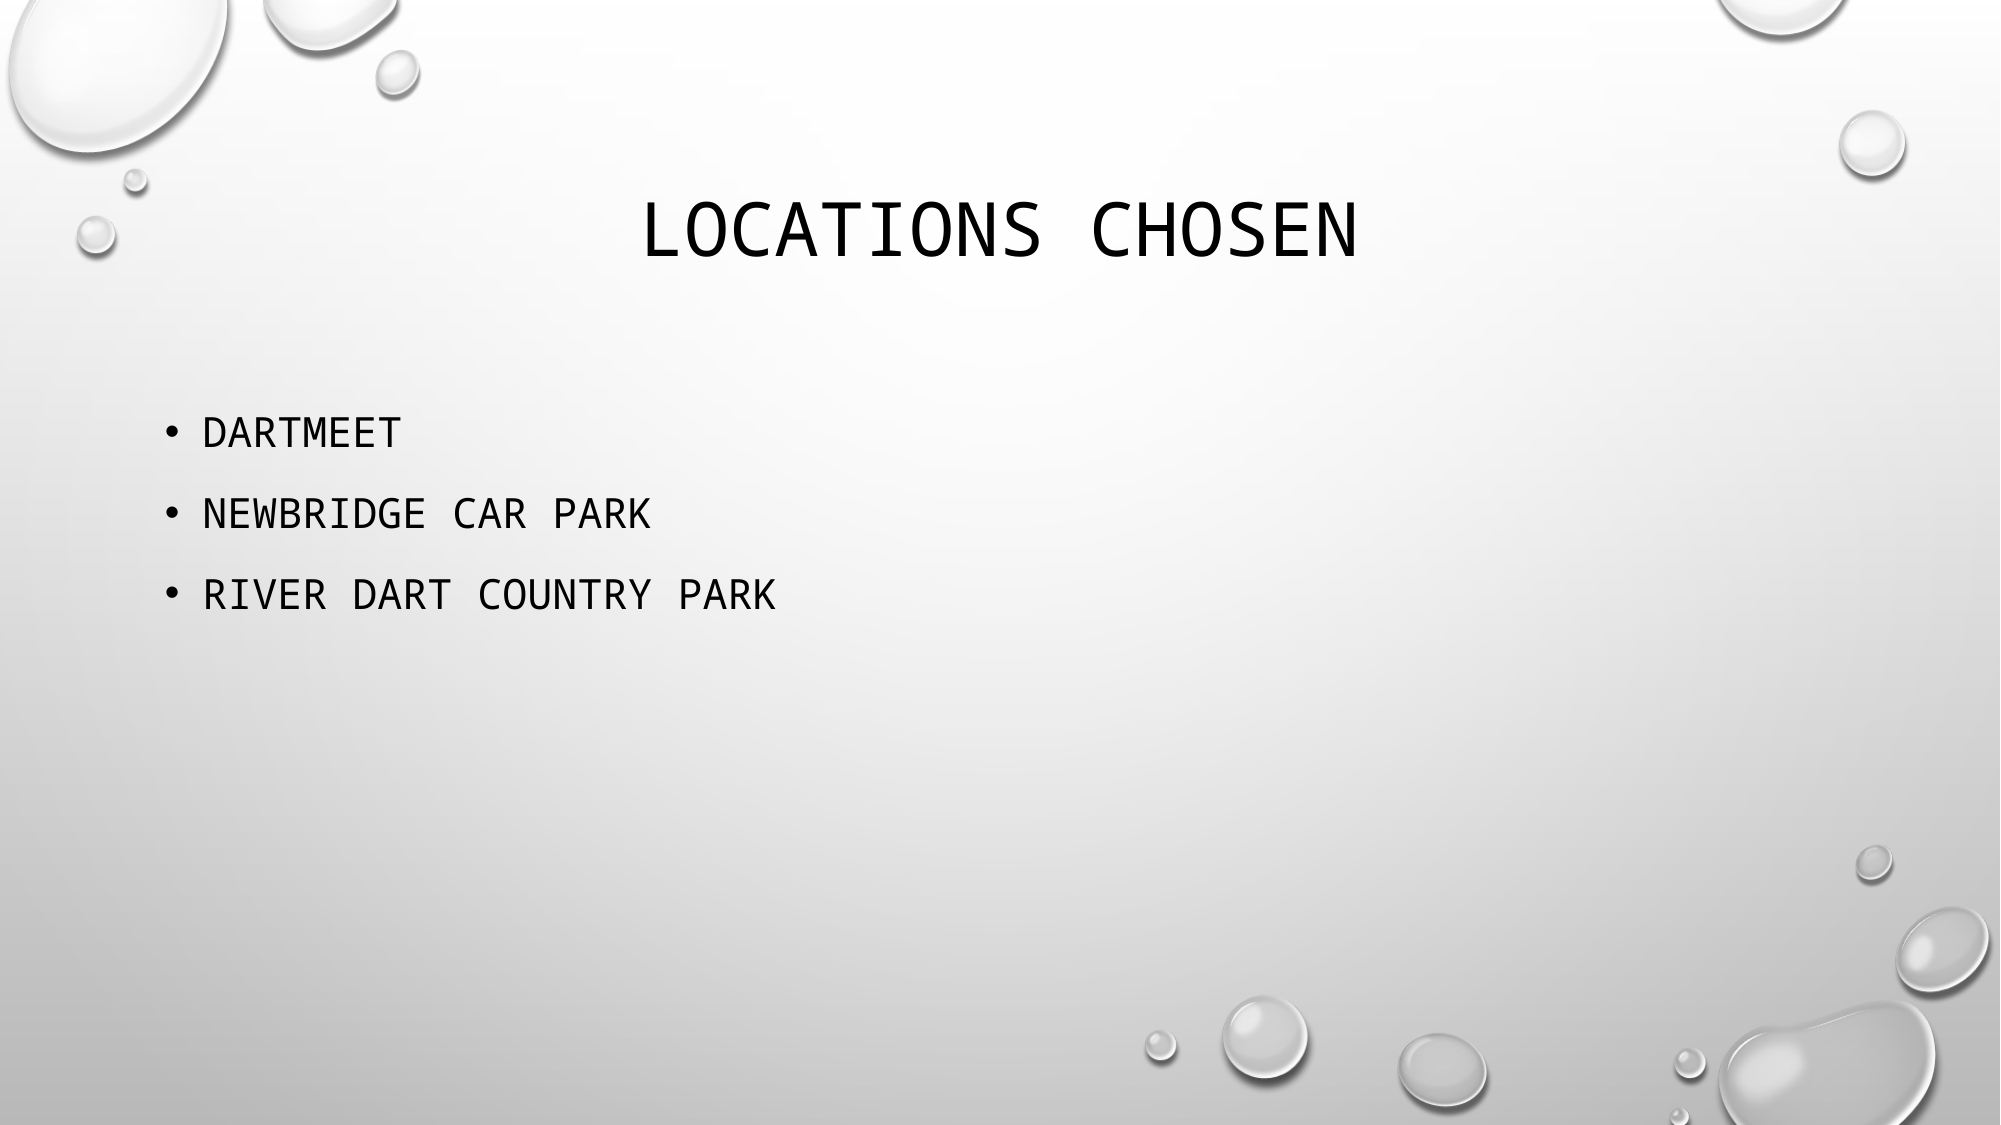

# Locations chosen
Dartmeet
Newbridge car park
River dart country park